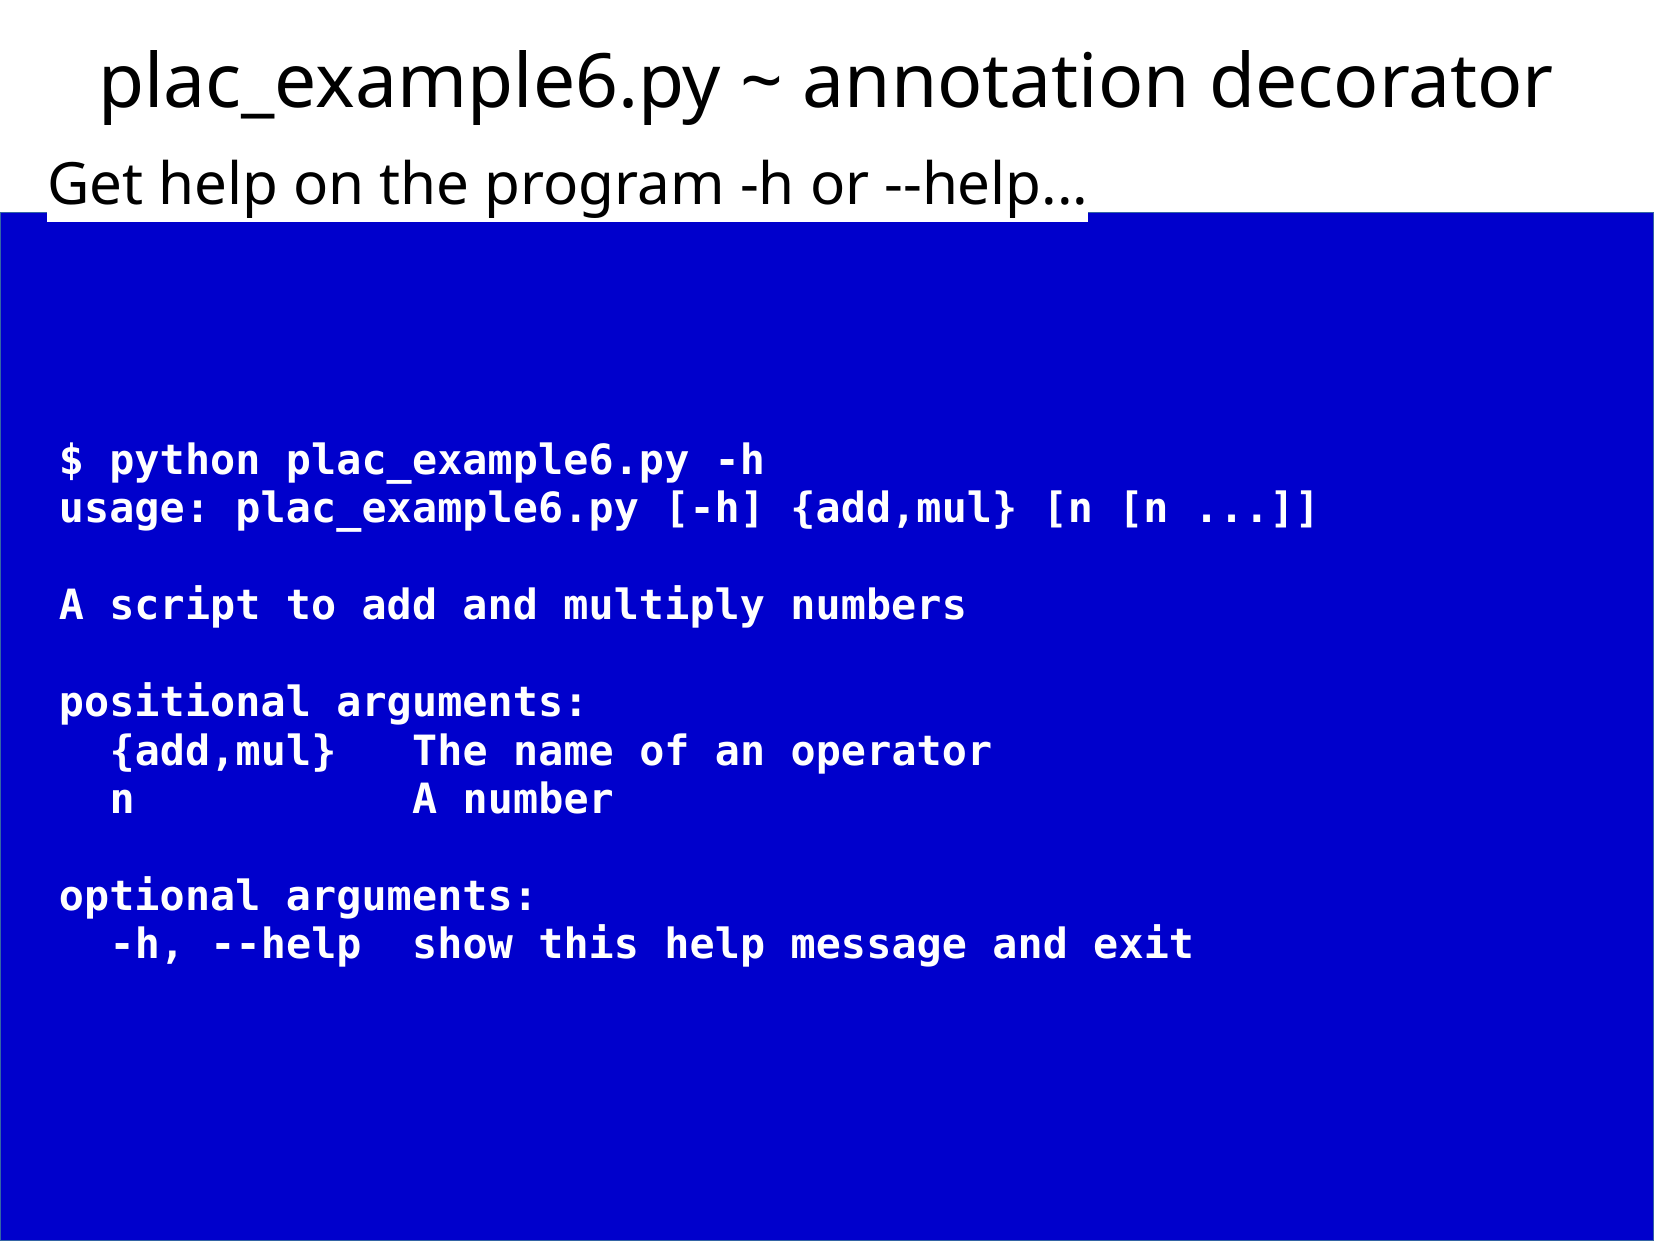

# plac_example6.py ~ annotation decorator
Get help on the program -h or --help...
$ python plac_example6.py -h
usage: plac_example6.py [-h] {add,mul} [n [n ...]]
A script to add and multiply numbers
positional arguments:
 {add,mul} The name of an operator
 n A number
optional arguments:
 -h, --help show this help message and exit